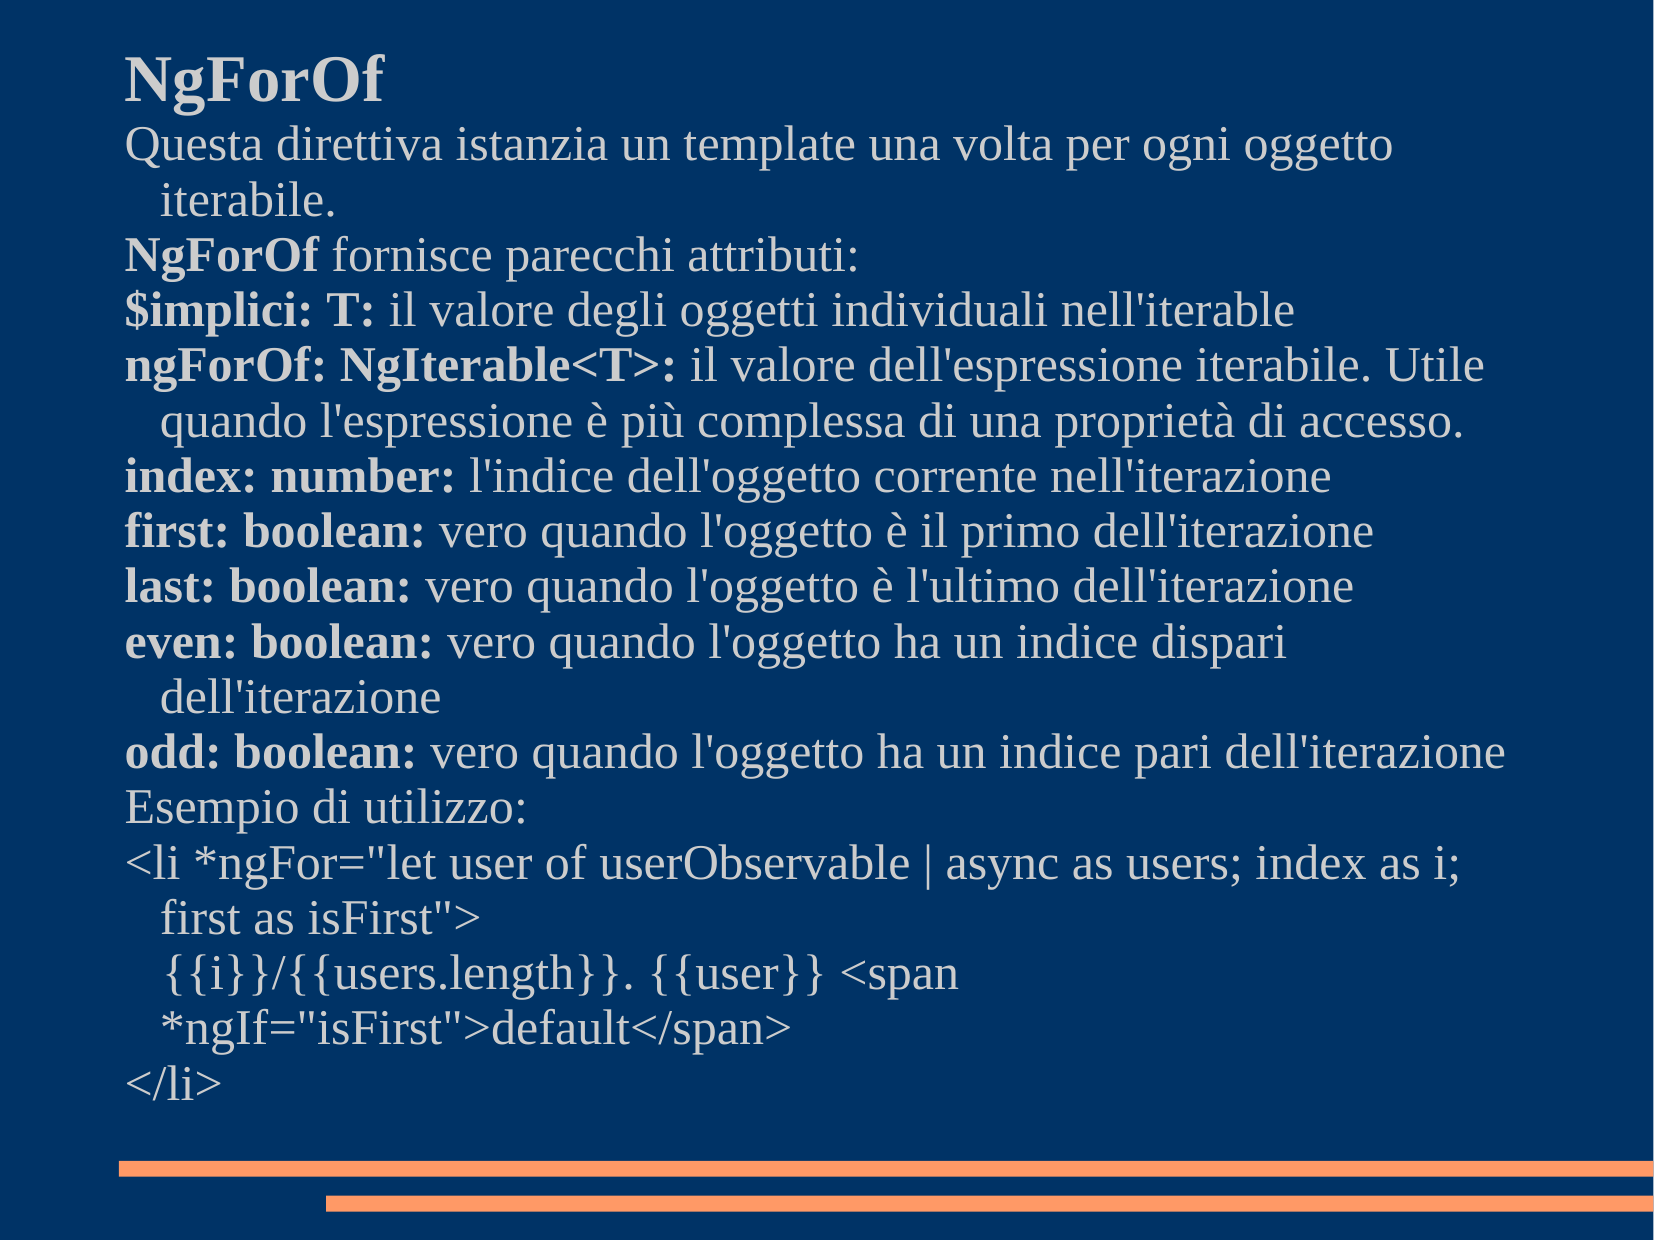

# NgForOf
Questa direttiva istanzia un template una volta per ogni oggetto iterabile.
NgForOf fornisce parecchi attributi:
$implici: T: il valore degli oggetti individuali nell'iterable
ngForOf: NgIterable<T>: il valore dell'espressione iterabile. Utile quando l'espressione è più complessa di una proprietà di accesso.
index: number: l'indice dell'oggetto corrente nell'iterazione
first: boolean: vero quando l'oggetto è il primo dell'iterazione
last: boolean: vero quando l'oggetto è l'ultimo dell'iterazione
even: boolean: vero quando l'oggetto ha un indice dispari dell'iterazione
odd: boolean: vero quando l'oggetto ha un indice pari dell'iterazione
Esempio di utilizzo:
<li *ngFor="let user of userObservable | async as users; index as i; first as isFirst">
 {{i}}/{{users.length}}. {{user}} <span *ngIf="isFirst">default</span>
</li>